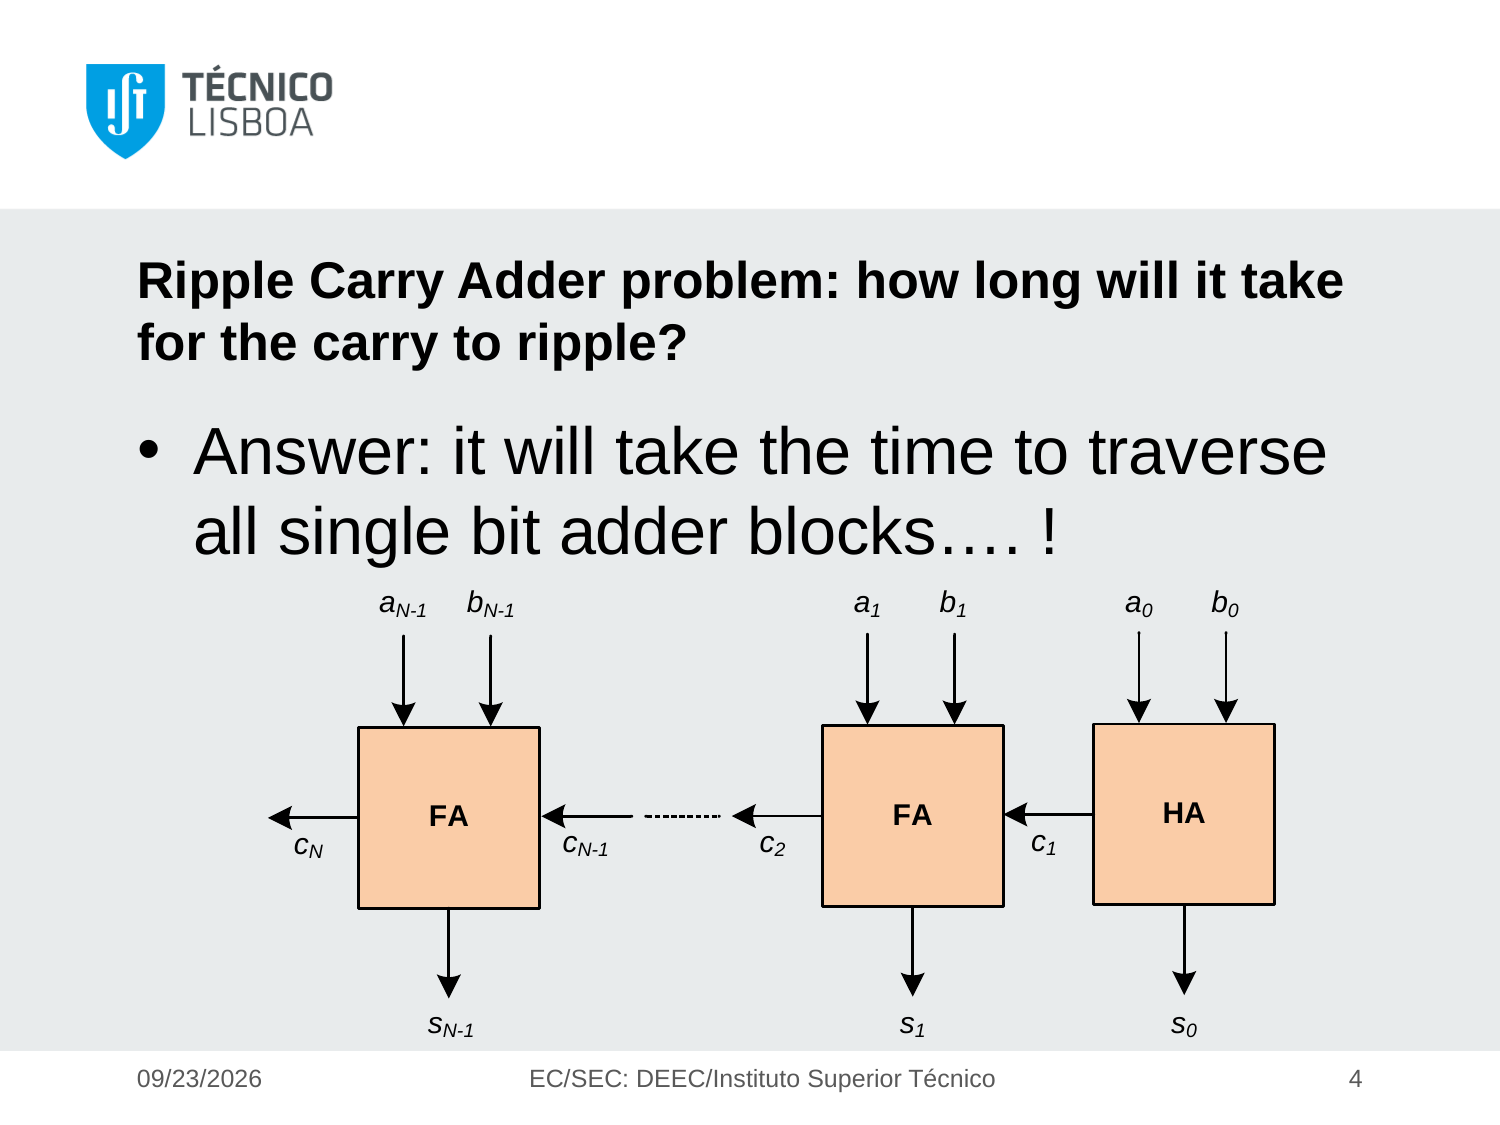

# Ripple Carry Adder problem: how long will it take for the carry to ripple?
Answer: it will take the time to traverse all single bit adder blocks…. !
EC/SEC: DEEC/Instituto Superior Técnico
4